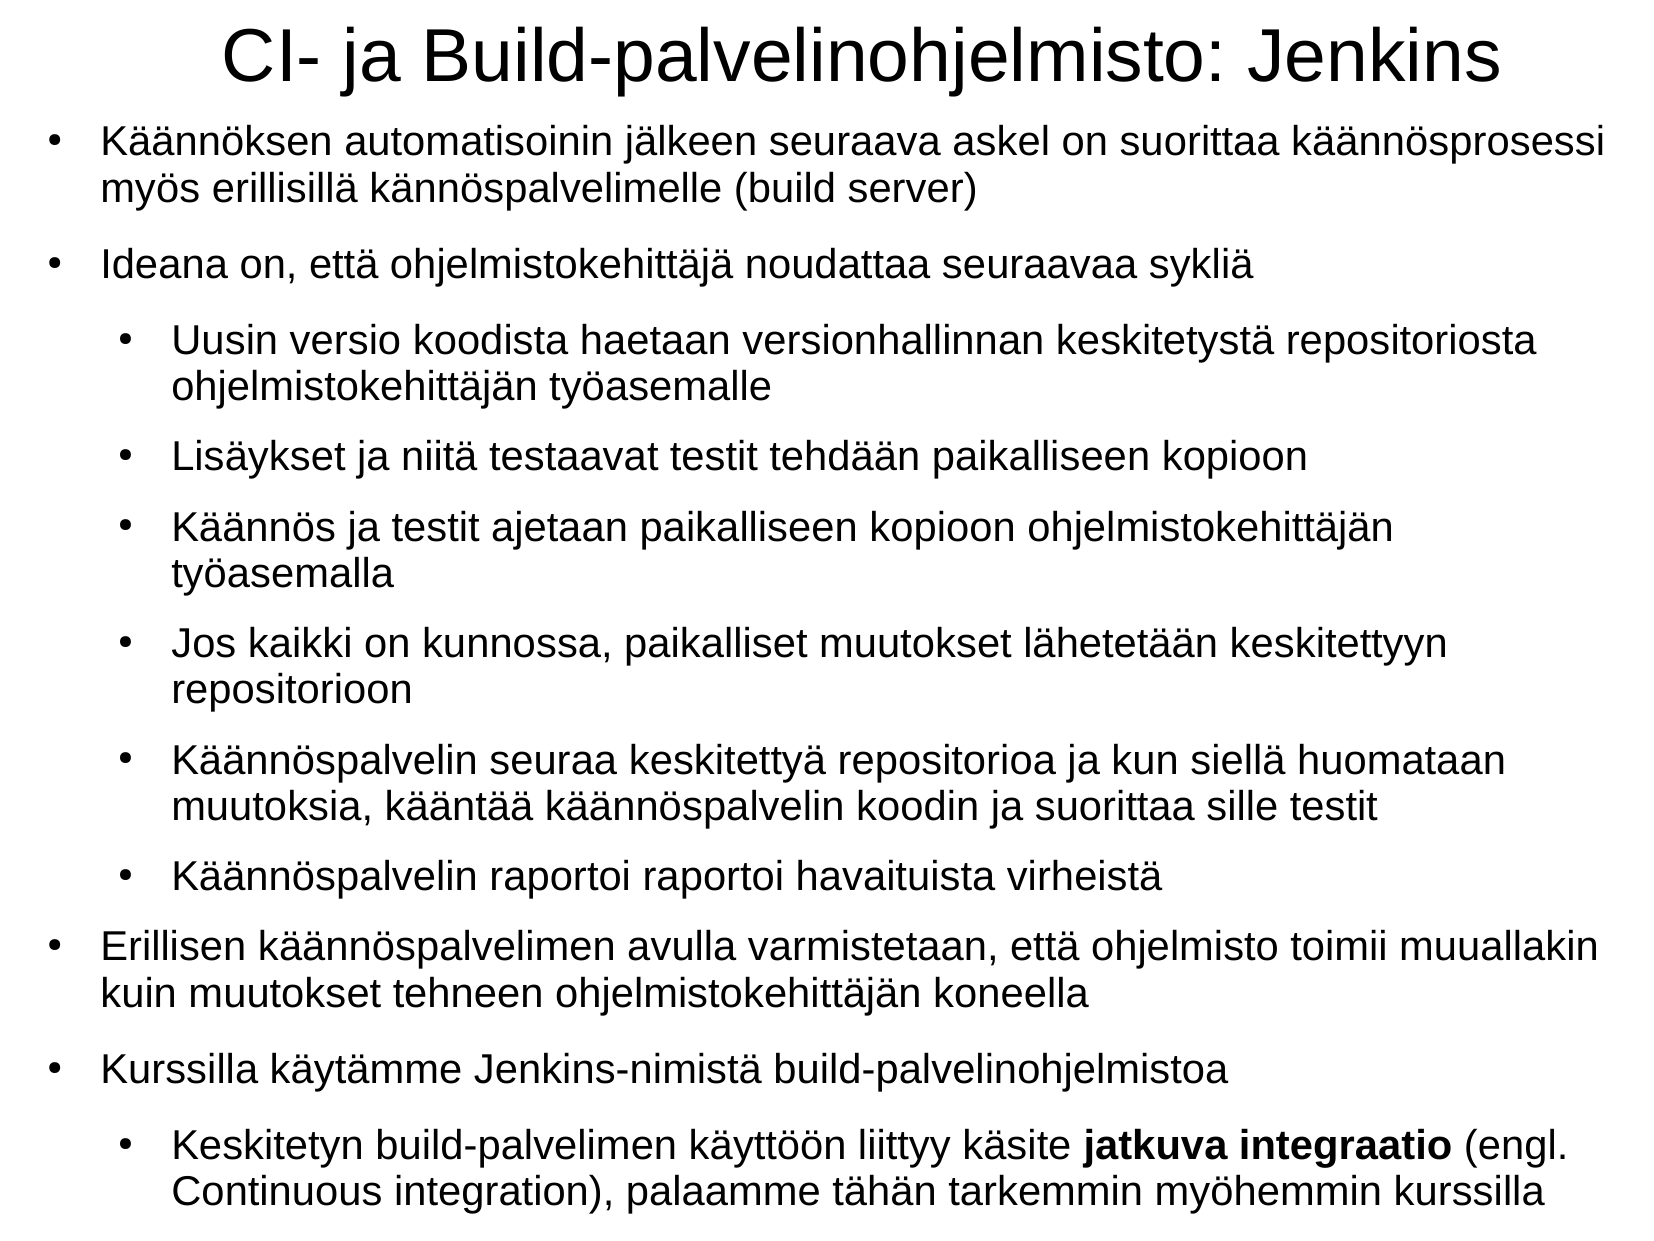

# CI- ja Build-palvelinohjelmisto: Jenkins
Käännöksen automatisoinin jälkeen seuraava askel on suorittaa käännösprosessi myös erillisillä kännöspalvelimelle (build server)
Ideana on, että ohjelmistokehittäjä noudattaa seuraavaa sykliä
Uusin versio koodista haetaan versionhallinnan keskitetystä repositoriosta ohjelmistokehittäjän työasemalle
Lisäykset ja niitä testaavat testit tehdään paikalliseen kopioon
Käännös ja testit ajetaan paikalliseen kopioon ohjelmistokehittäjän työasemalla
Jos kaikki on kunnossa, paikalliset muutokset lähetetään keskitettyyn repositorioon
Käännöspalvelin seuraa keskitettyä repositorioa ja kun siellä huomataan muutoksia, kääntää käännöspalvelin koodin ja suorittaa sille testit
Käännöspalvelin raportoi raportoi havaituista virheistä
Erillisen käännöspalvelimen avulla varmistetaan, että ohjelmisto toimii muuallakin kuin muutokset tehneen ohjelmistokehittäjän koneella
Kurssilla käytämme Jenkins-nimistä build-palvelinohjelmistoa
Keskitetyn build-palvelimen käyttöön liittyy käsite jatkuva integraatio (engl. Continuous integration), palaamme tähän tarkemmin myöhemmin kurssilla